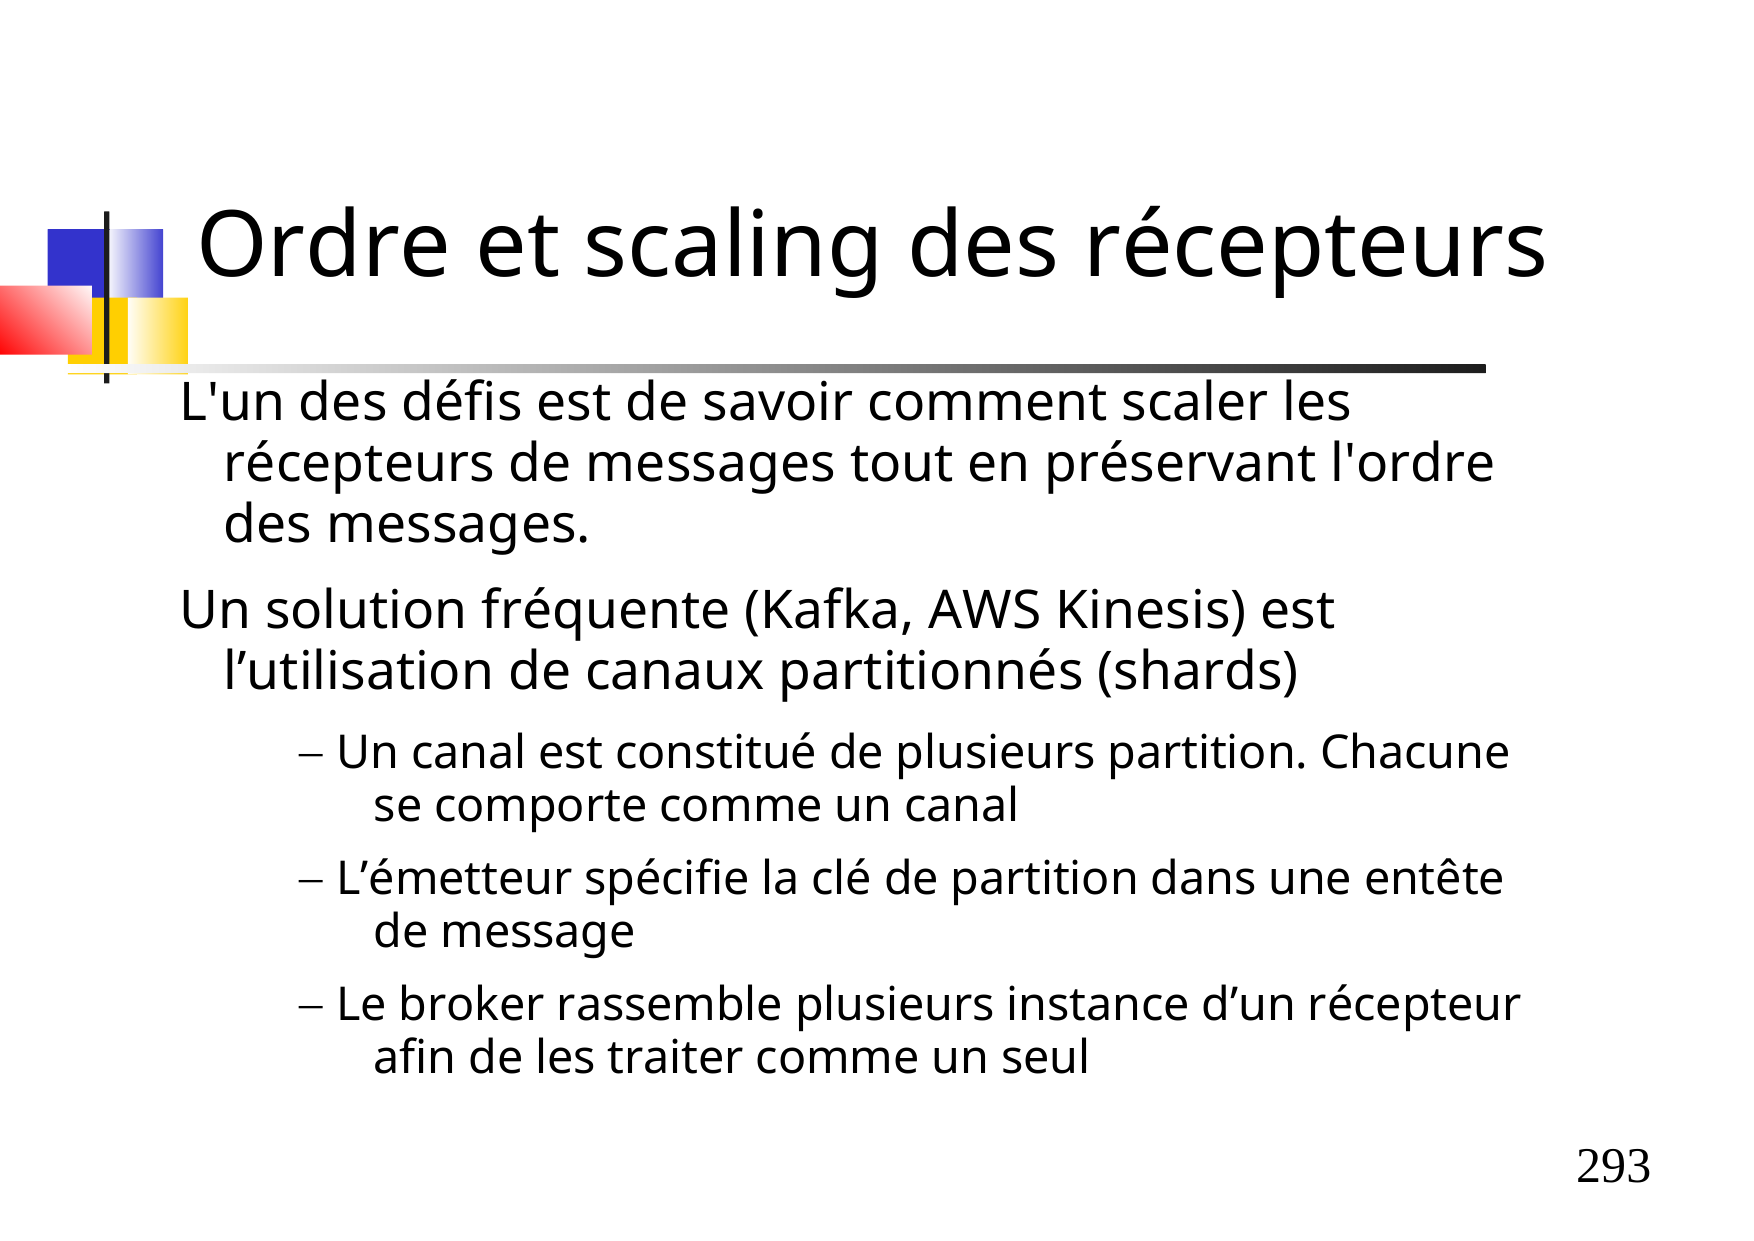

# Ordre et scaling des récepteurs
L'un des défis est de savoir comment scaler les récepteurs de messages tout en préservant l'ordre des messages.
Un solution fréquente (Kafka, AWS Kinesis) est l’utilisation de canaux partitionnés (shards)
Un canal est constitué de plusieurs partition. Chacune se comporte comme un canal
L’émetteur spécifie la clé de partition dans une entête de message
Le broker rassemble plusieurs instance d’un récepteur afin de les traiter comme un seul